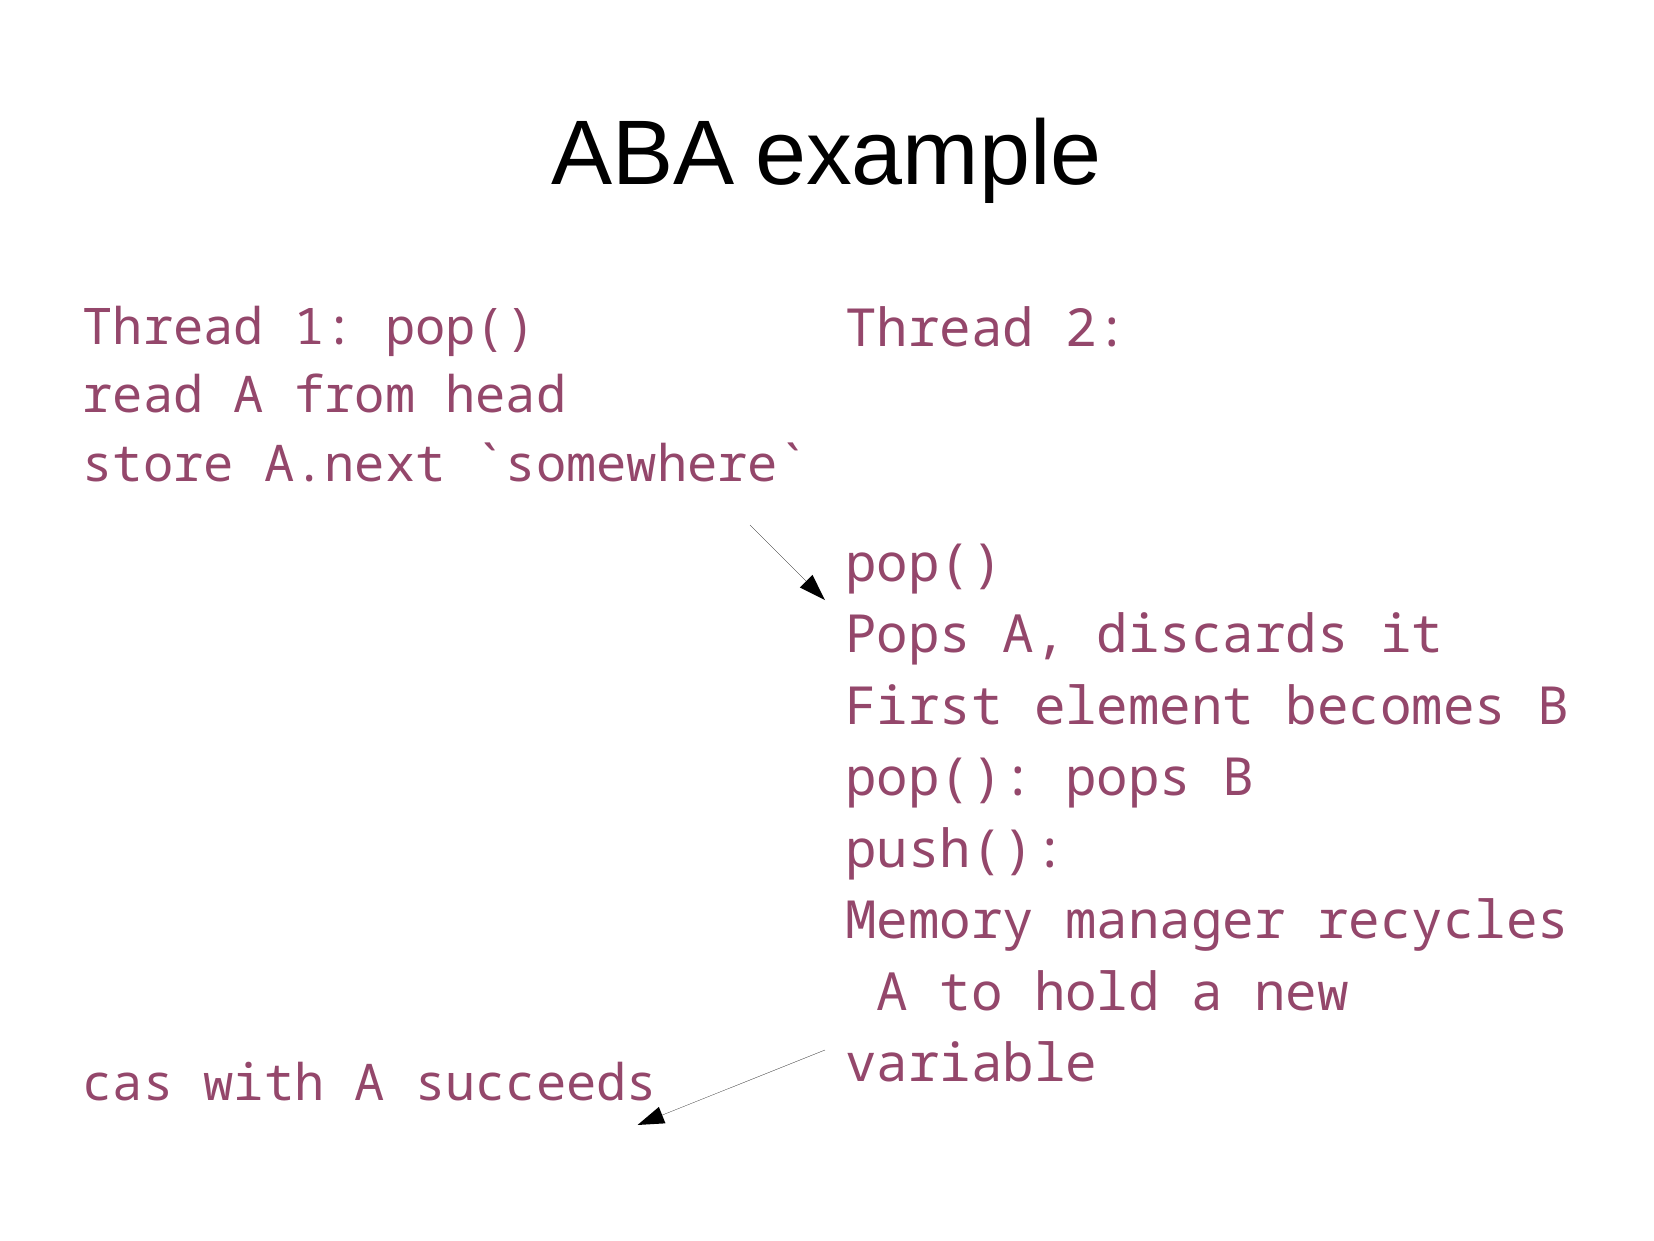

# ABA example
Thread 1: pop()
read A from head
store A.next `somewhere`
cas with A succeeds
Thread 2:
pop()
Pops A, discards it
First element becomes B
pop(): pops B
push():
Memory manager recycles A to hold a new variable